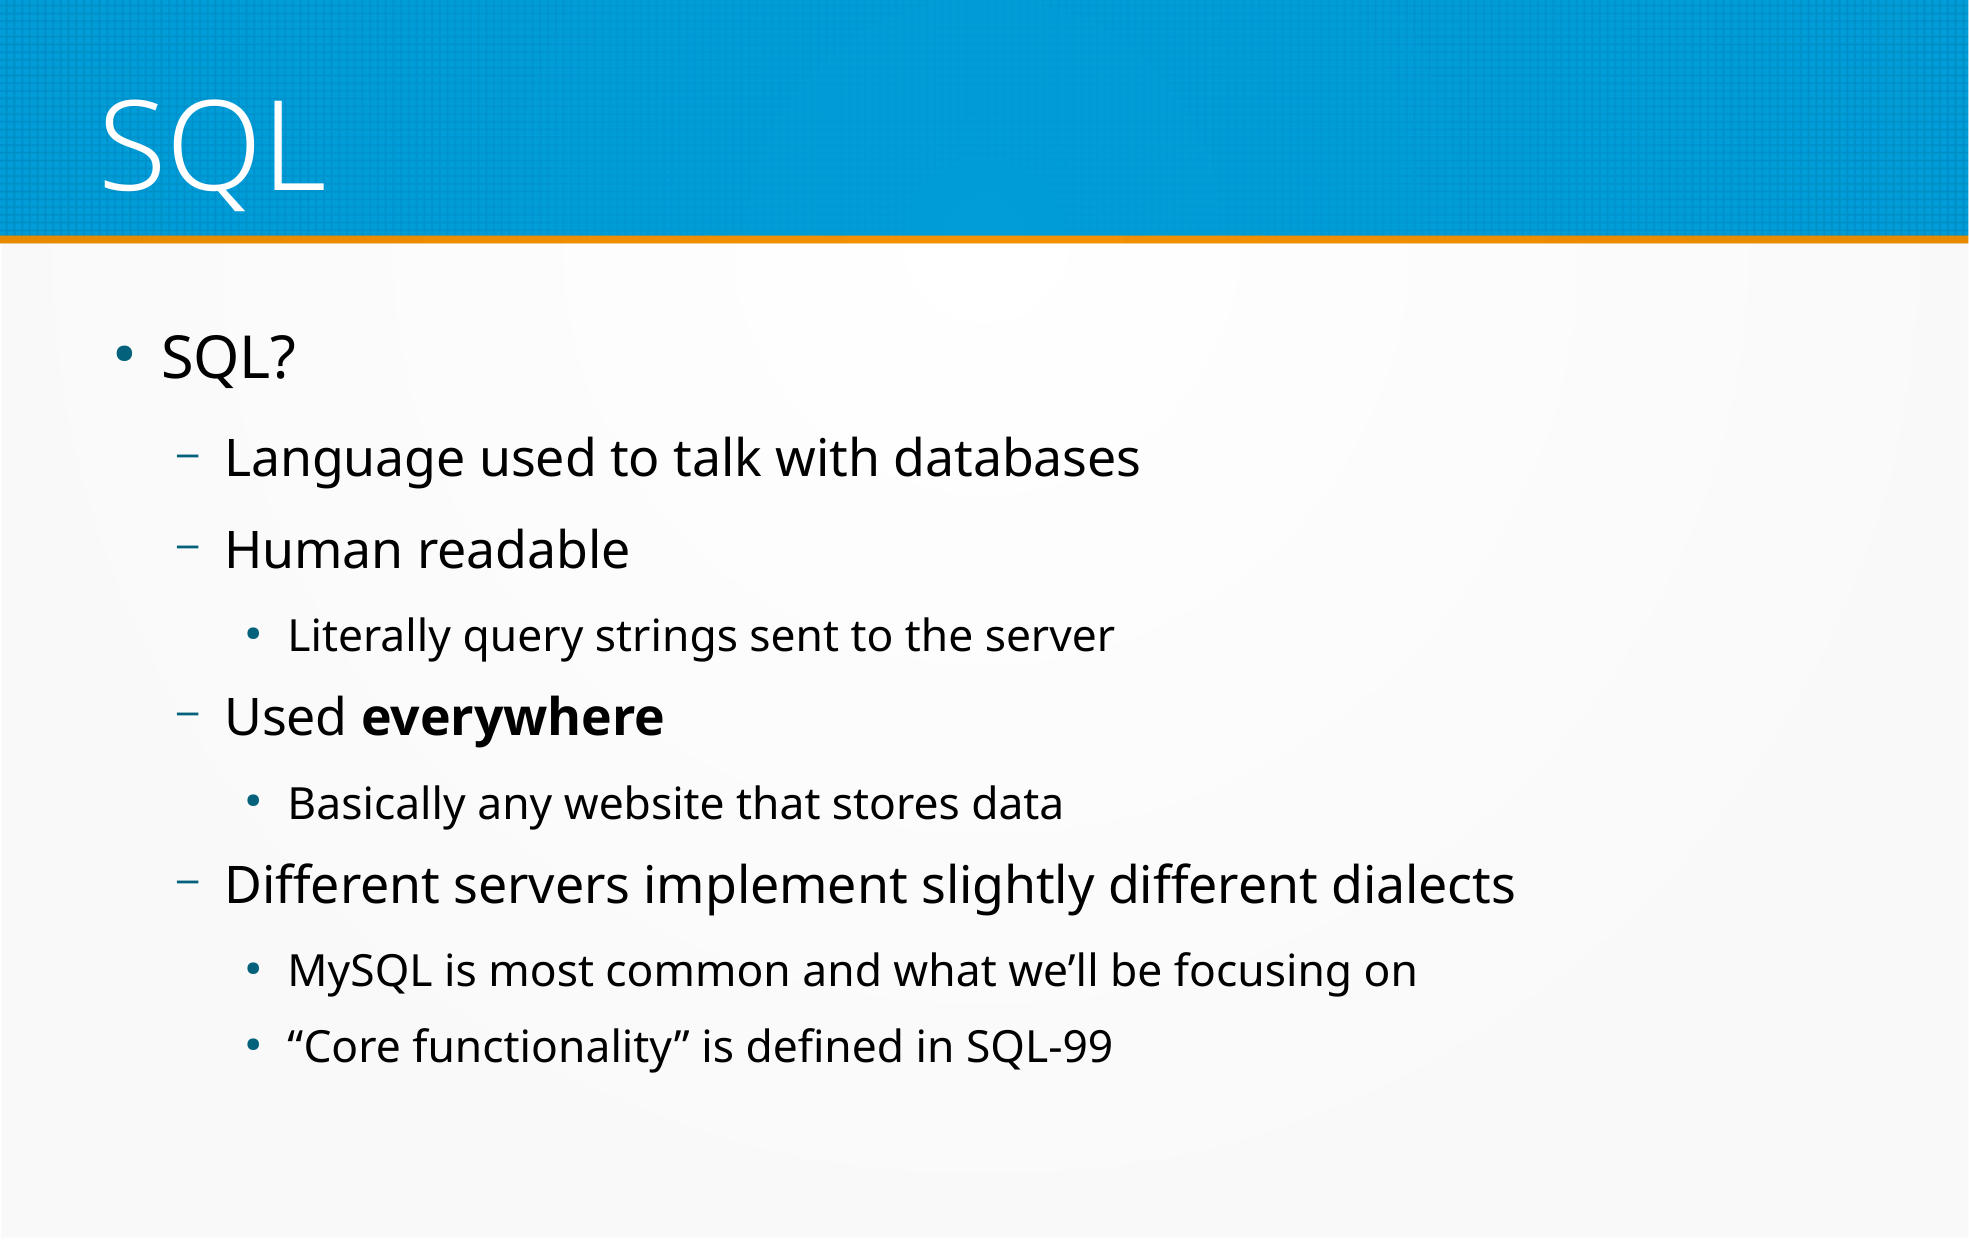

# SQL
SQL?
Language used to talk with databases
Human readable
Literally query strings sent to the server
Used everywhere
Basically any website that stores data
Different servers implement slightly different dialects
MySQL is most common and what we’ll be focusing on
“Core functionality” is defined in SQL-99